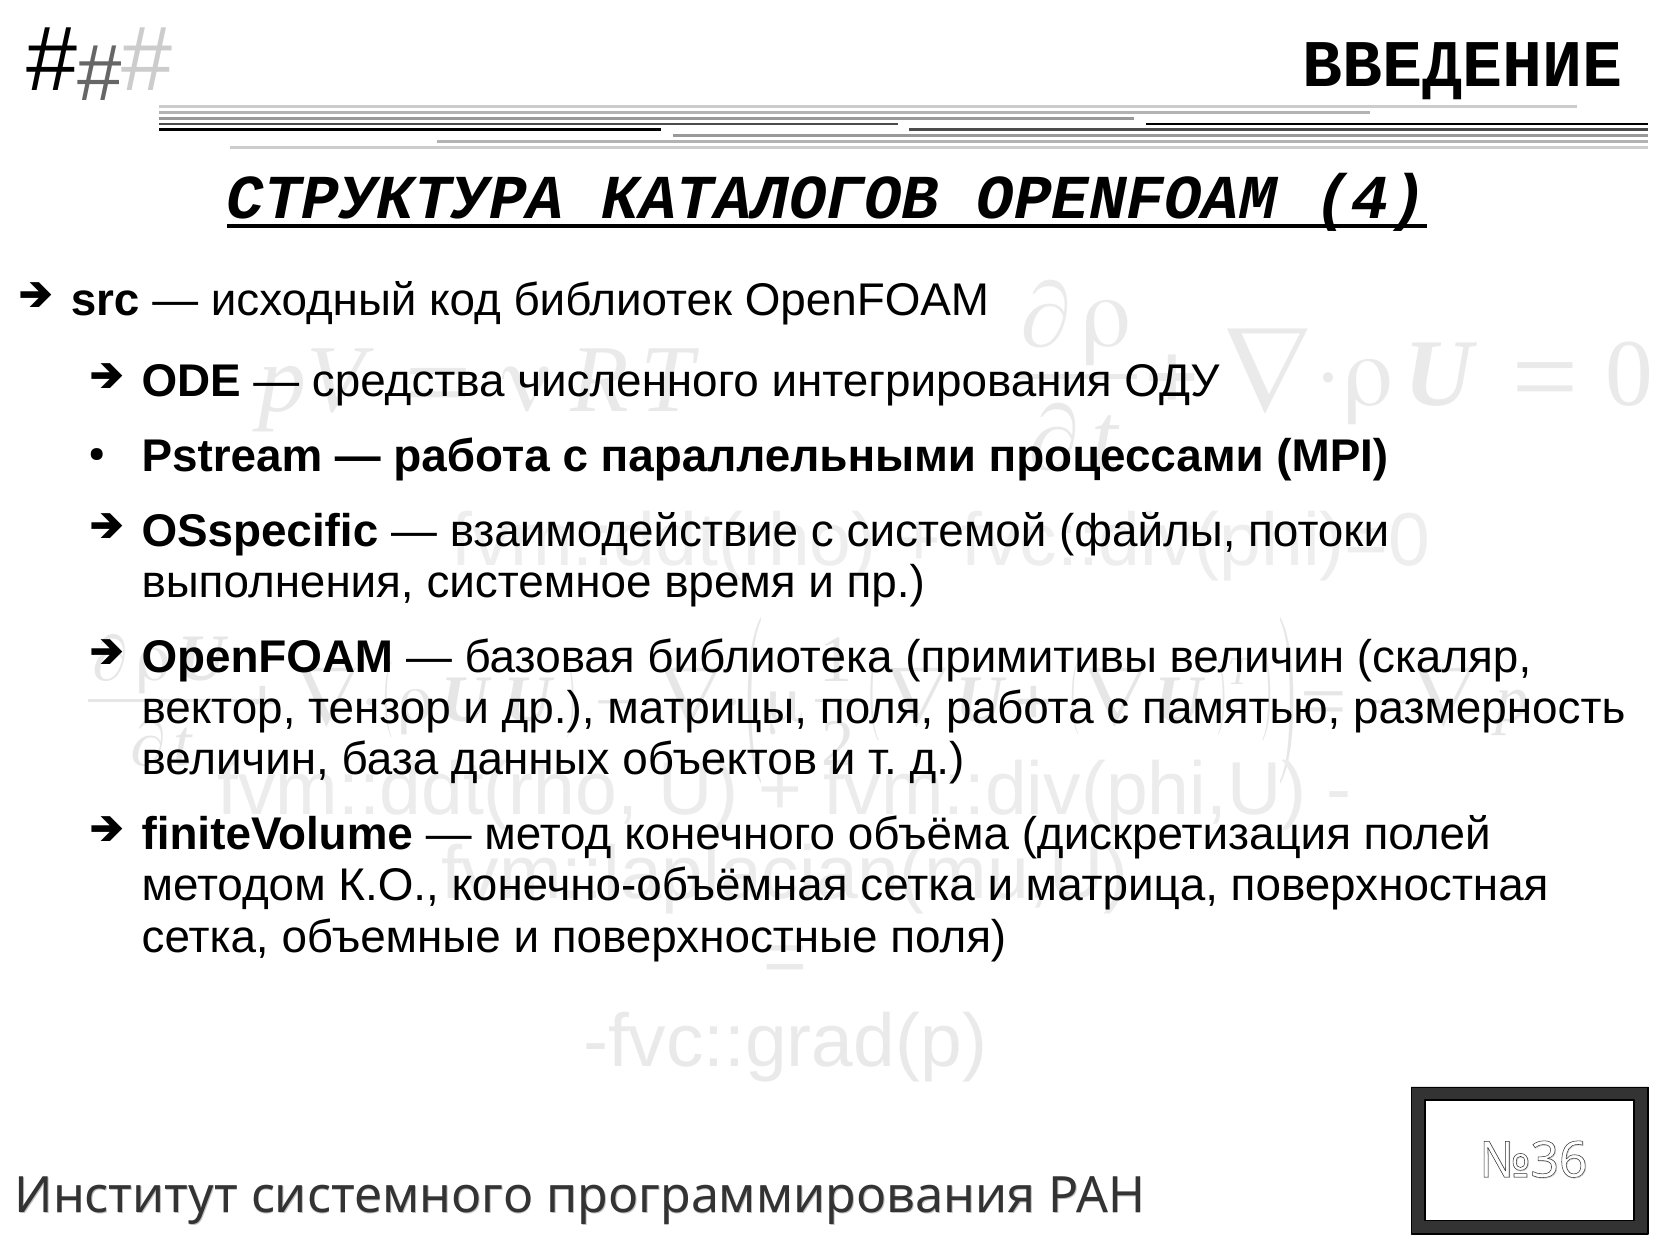

# СТРУКТУРА КАТАЛОГОВ OPENFOAM (4)
src — исходный код библиотек OpenFOAM
ODE — средства численного интегрирования ОДУ
Pstream — работа с параллельными процессами (MPI)
OSspecific — взаимодействие с системой (файлы, потоки выполнения, системное время и пр.)
OpenFOAM — базовая библиотека (примитивы величин (скаляр, вектор, тензор и др.), матрицы, поля, работа с памятью, размерность величин, база данных объектов и т. д.)
finiteVolume — метод конечного объёма (дискретизация полей методом К.О., конечно-объёмная сетка и матрица, поверхностная сетка, объемные и поверхностные поля)